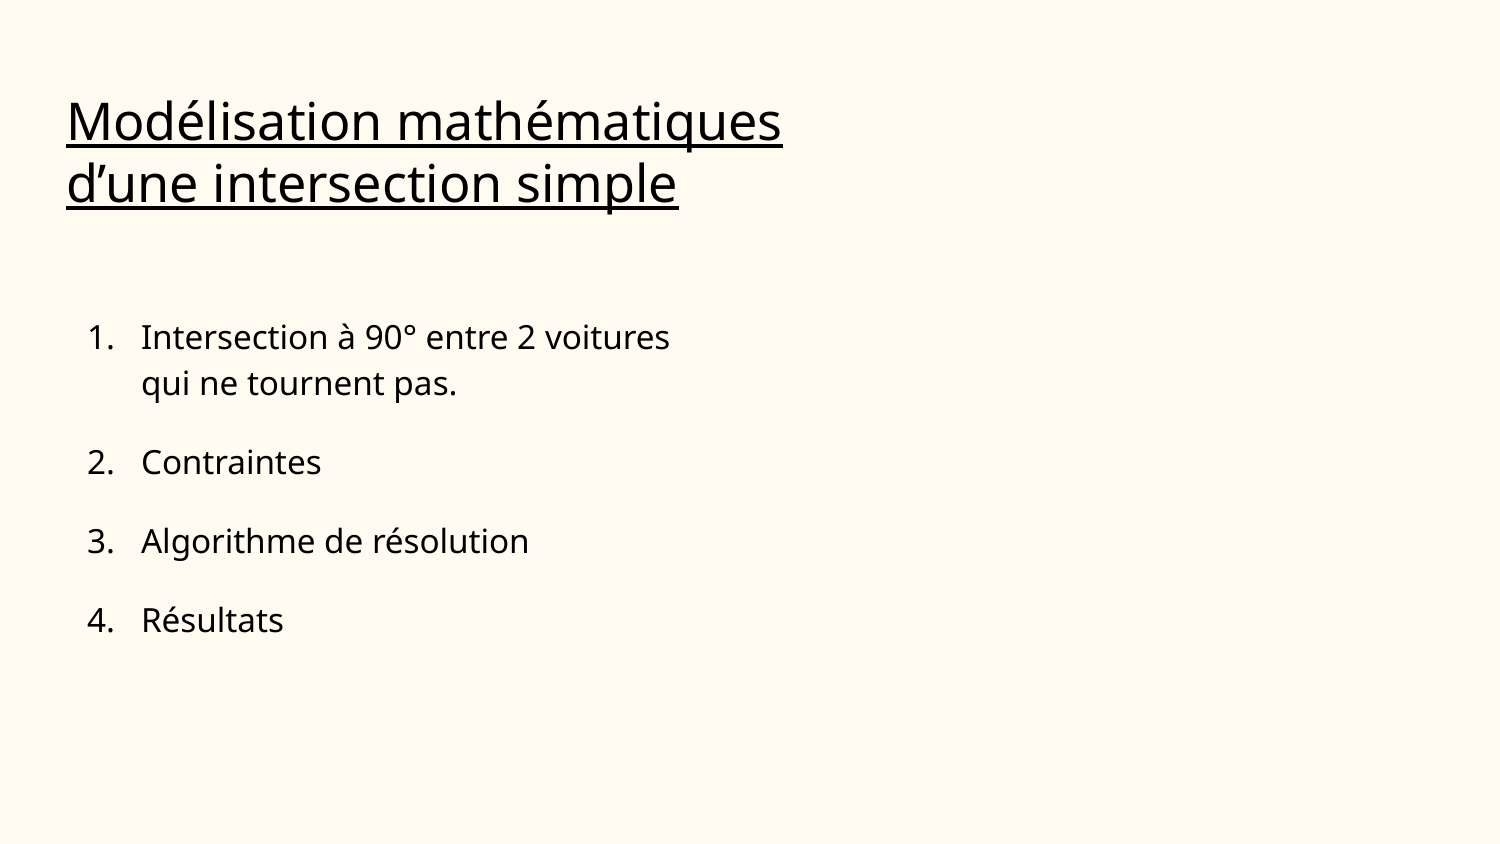

# Modélisation mathématiques d’une intersection simple
Intersection à 90° entre 2 voitures qui ne tournent pas.
Contraintes
Algorithme de résolution
Résultats